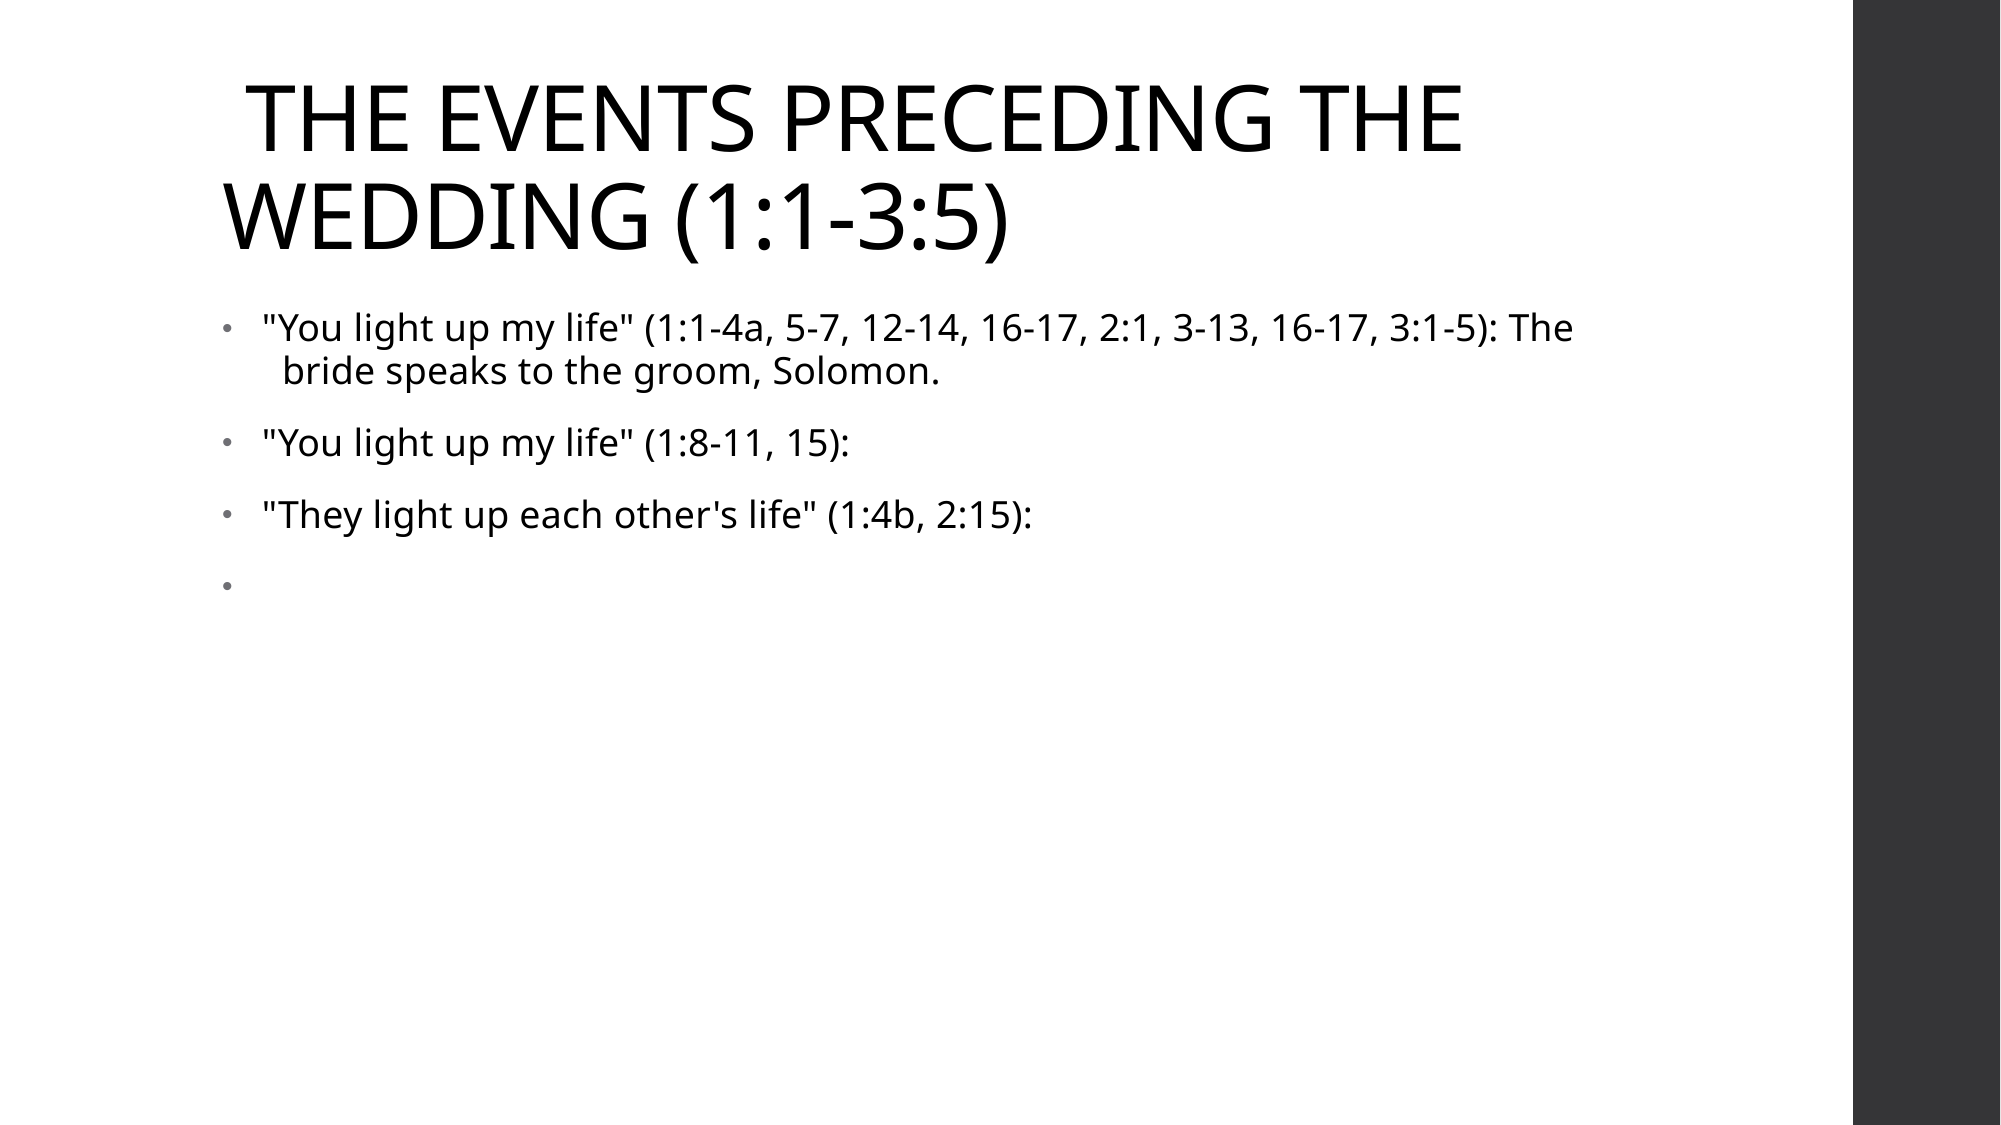

# THE EVENTS PRECEDING THE WEDDING (1:1-3:5)
 "You light up my life" (1:1-4a, 5-7, 12-14, 16-17, 2:1, 3-13, 16-17, 3:1-5): The bride speaks to the groom, Solomon.
 "You light up my life" (1:8-11, 15):
 "They light up each other's life" (1:4b, 2:15):